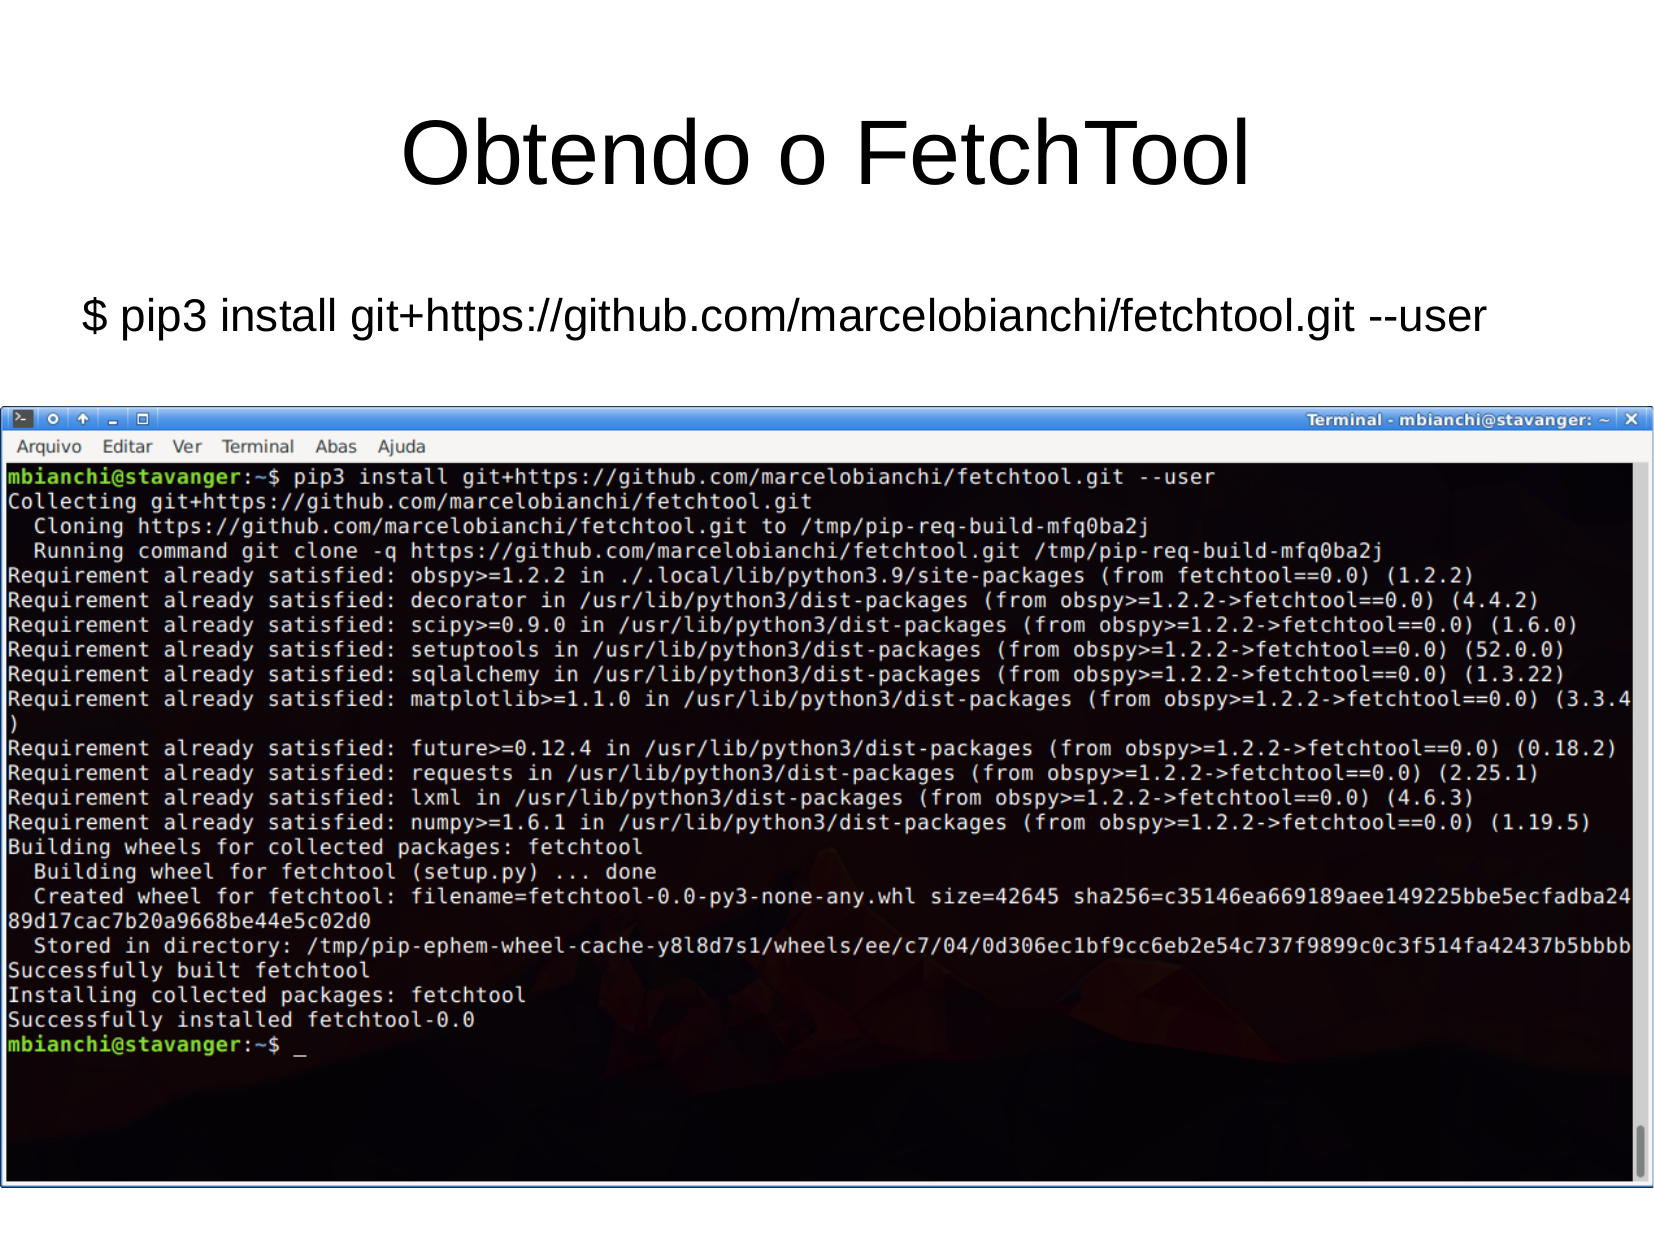

# Obtendo o FetchTool
$ pip3 install git+https://github.com/marcelobianchi/fetchtool.git --user